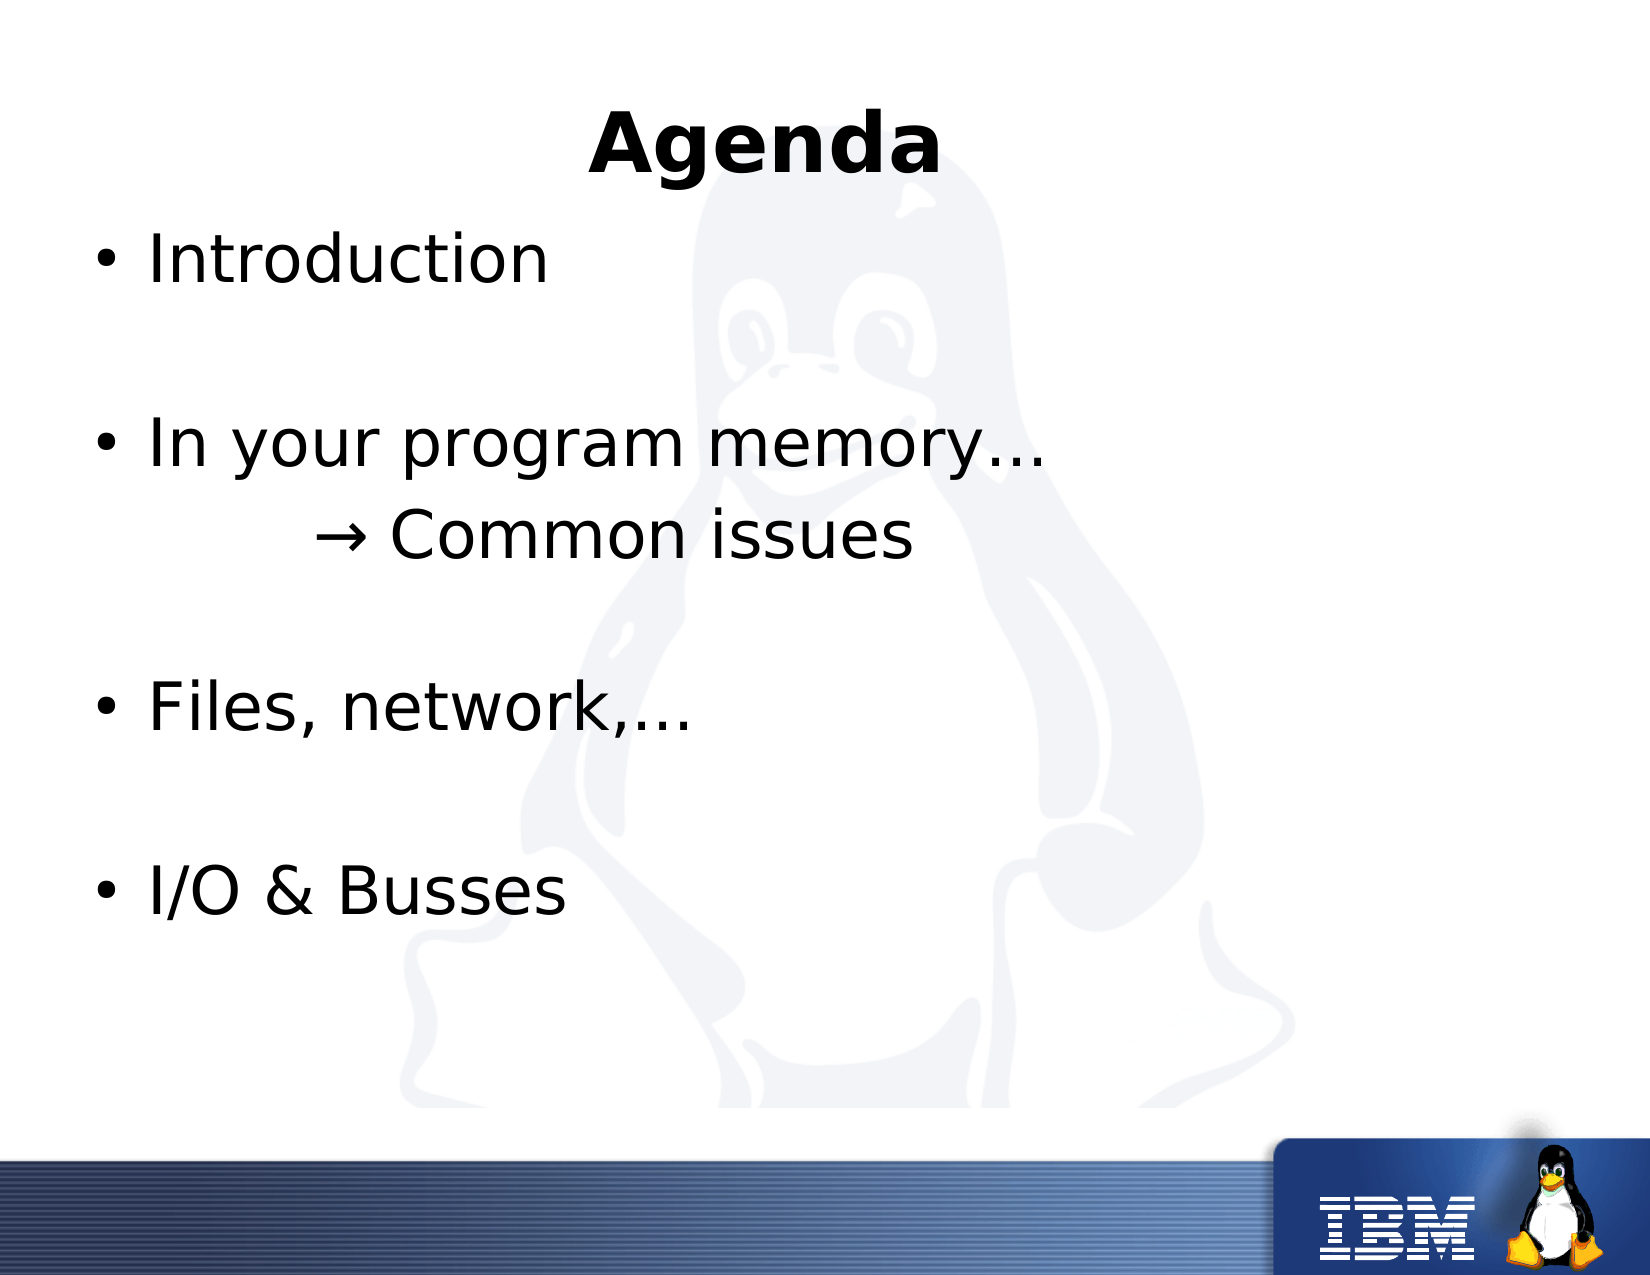

# Agenda
Introduction
In your program memory...
→ Common issues
Files, network,...
I/O & Busses